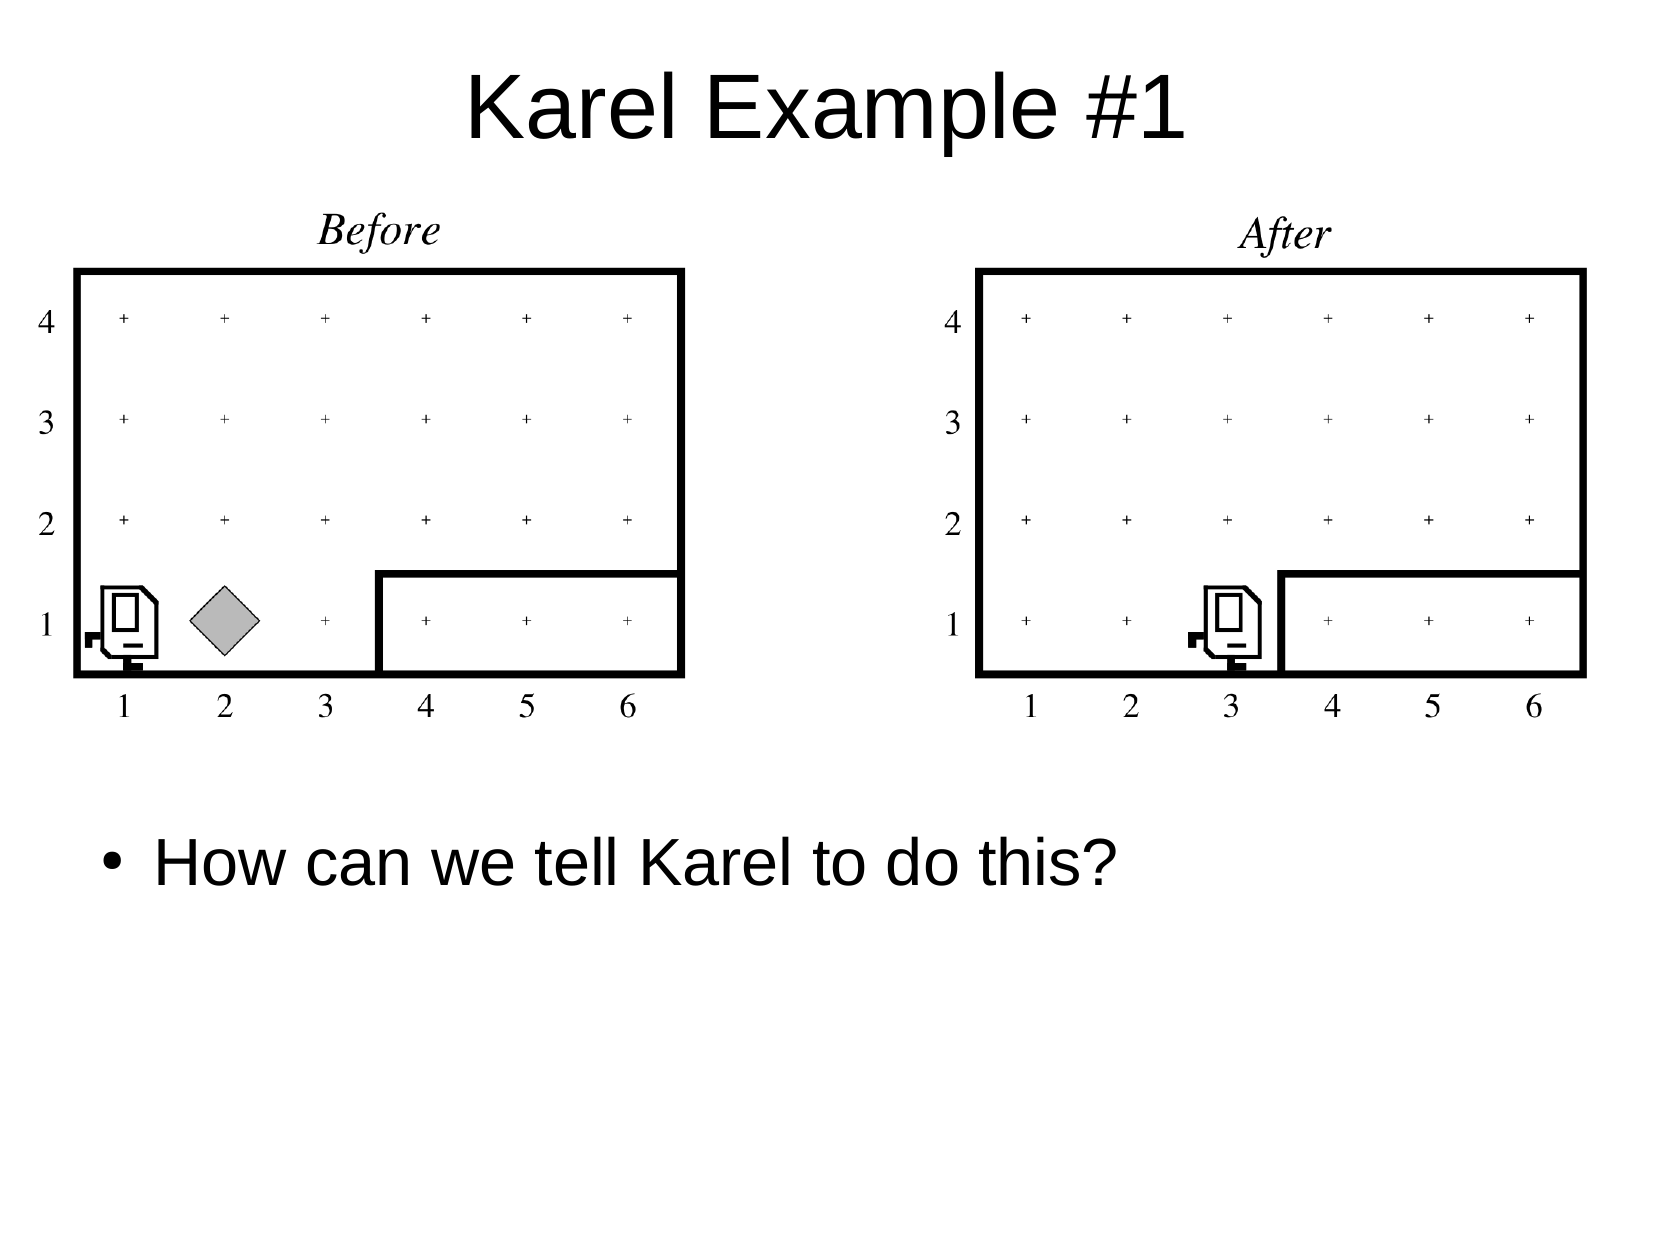

# Karel Example #1
How can we tell Karel to do this?